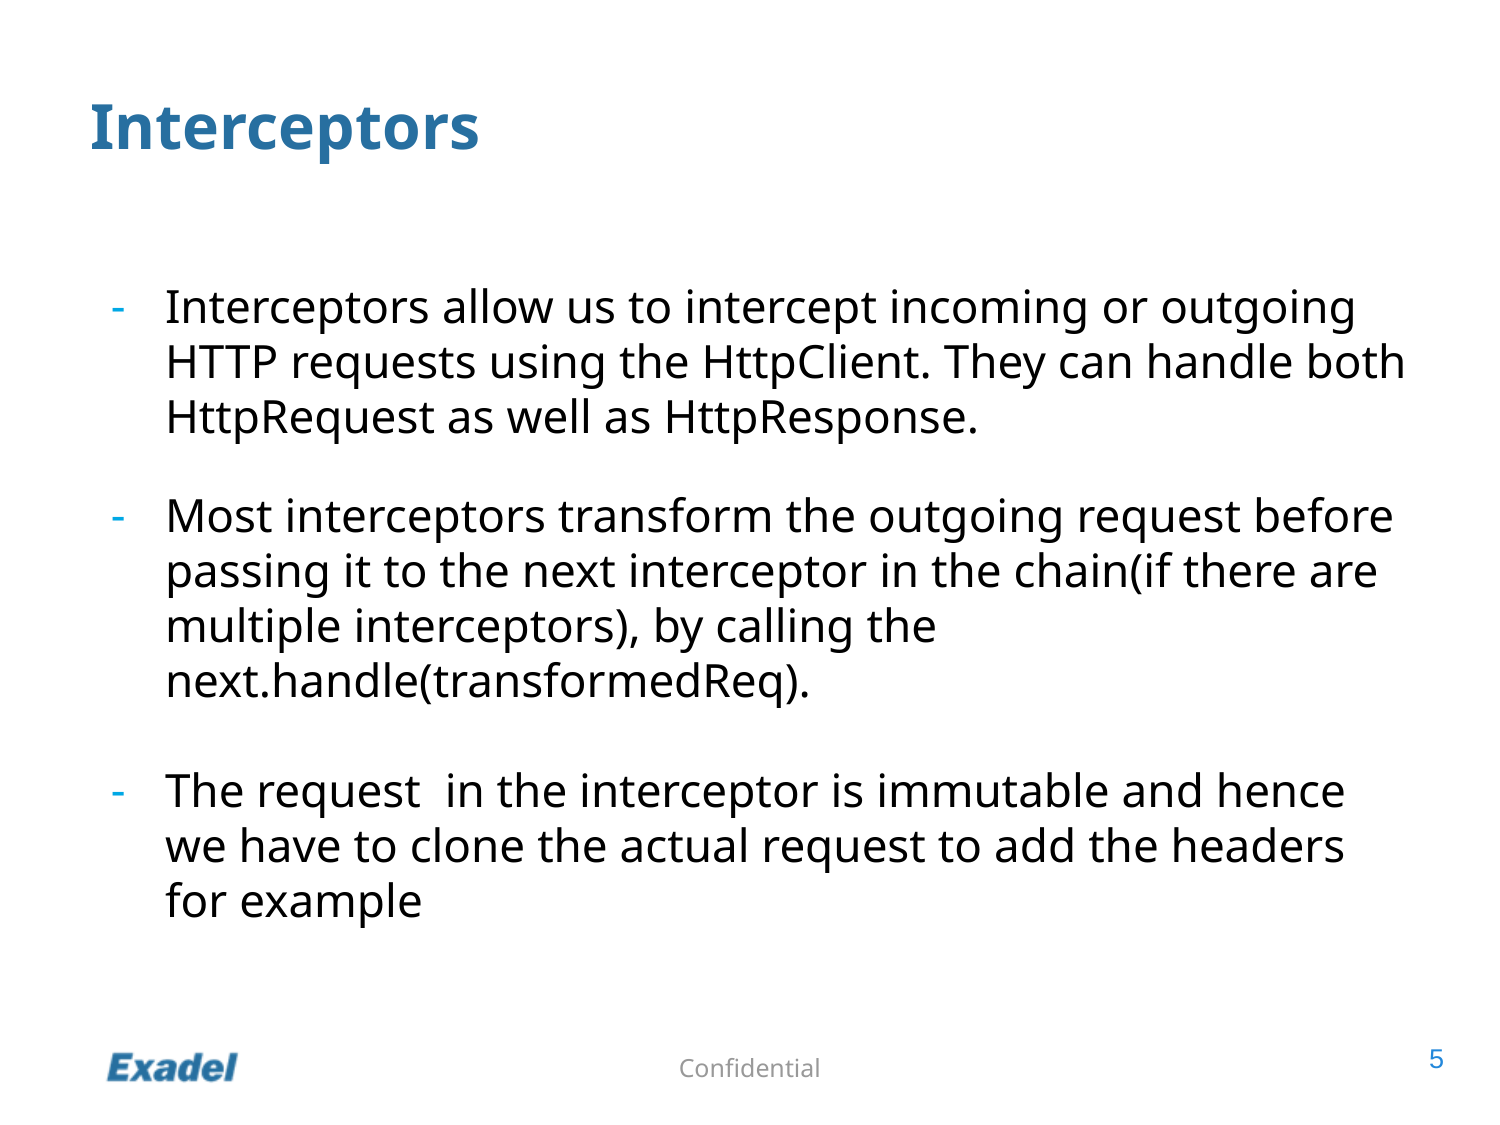

# Interceptors
Interceptors allow us to intercept incoming or outgoing HTTP requests using the HttpClient. They can handle both HttpRequest as well as HttpResponse.
Most interceptors transform the outgoing request before passing it to the next interceptor in the chain(if there are multiple interceptors), by calling the next.handle(transformedReq).
The request in the interceptor is immutable and hence we have to clone the actual request to add the headers for example